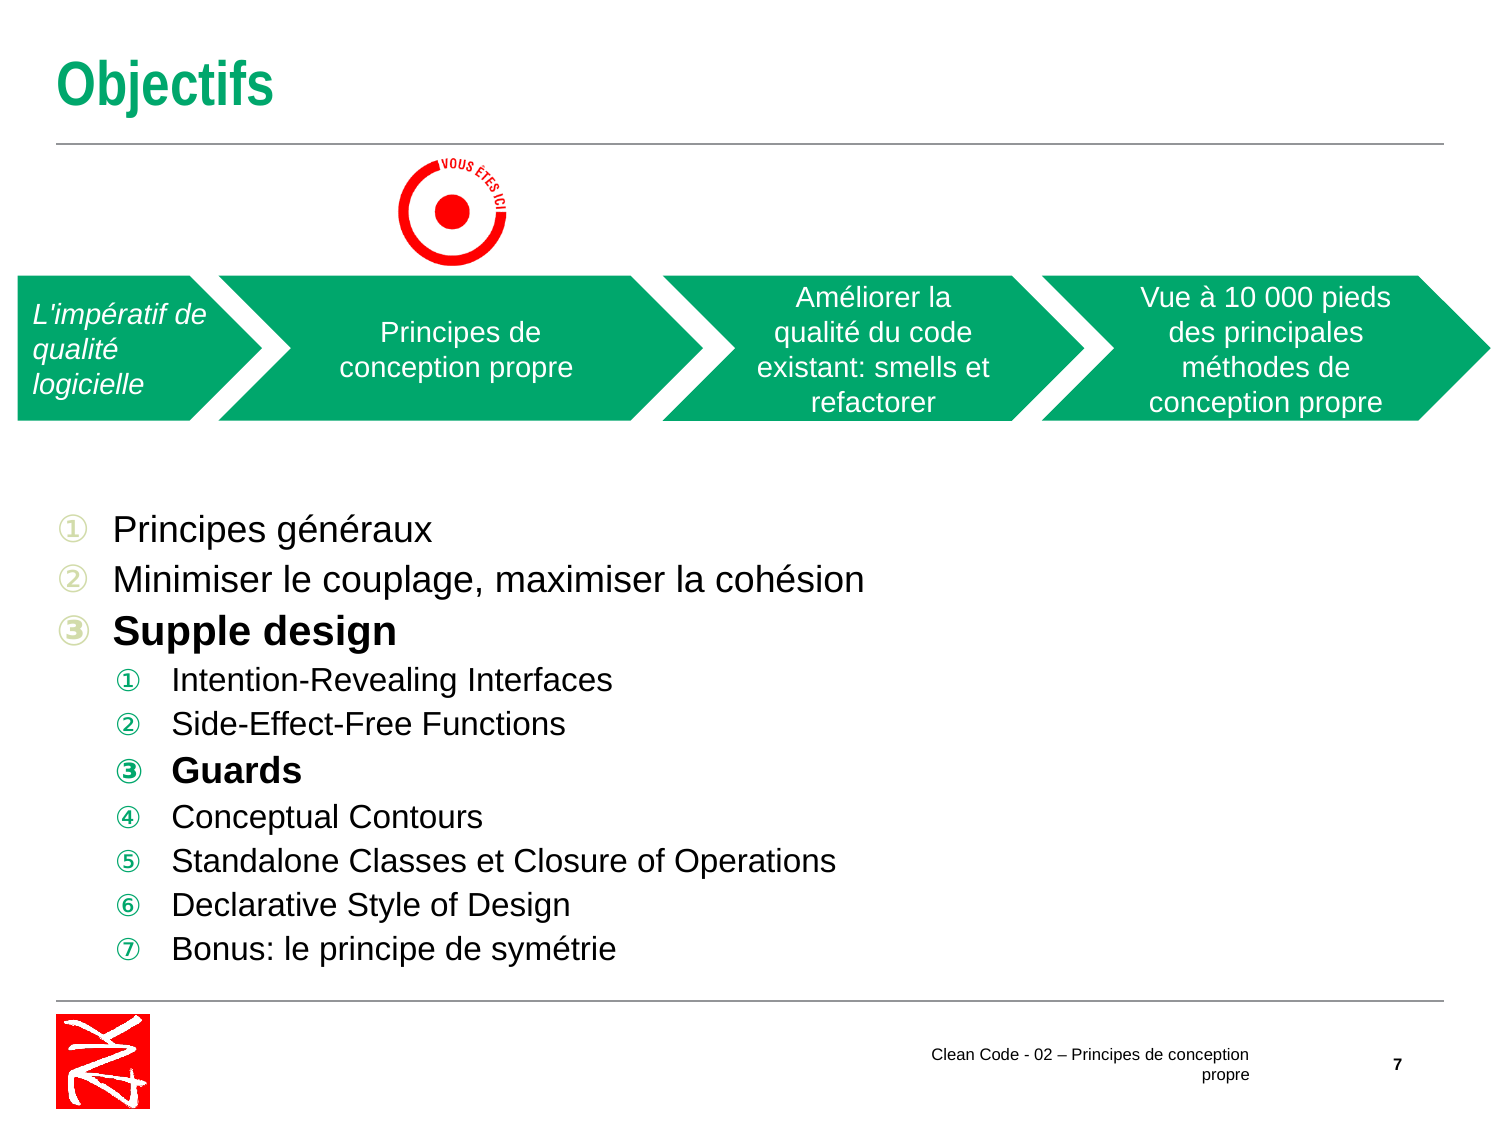

Objectifs
L'impératif de qualité logicielle
Principes de conception propre
Vue à 10 000 pieds des principales méthodes de conception propre
Améliorer la qualité du code existant: smells et refactorer
# Principes généraux
Minimiser le couplage, maximiser la cohésion
Supple design
Intention-Revealing Interfaces
Side-Effect-Free Functions
Guards
Conceptual Contours
Standalone Classes et Closure of Operations
Declarative Style of Design
Bonus: le principe de symétrie
Clean Code - 02 – Principes de conception propre